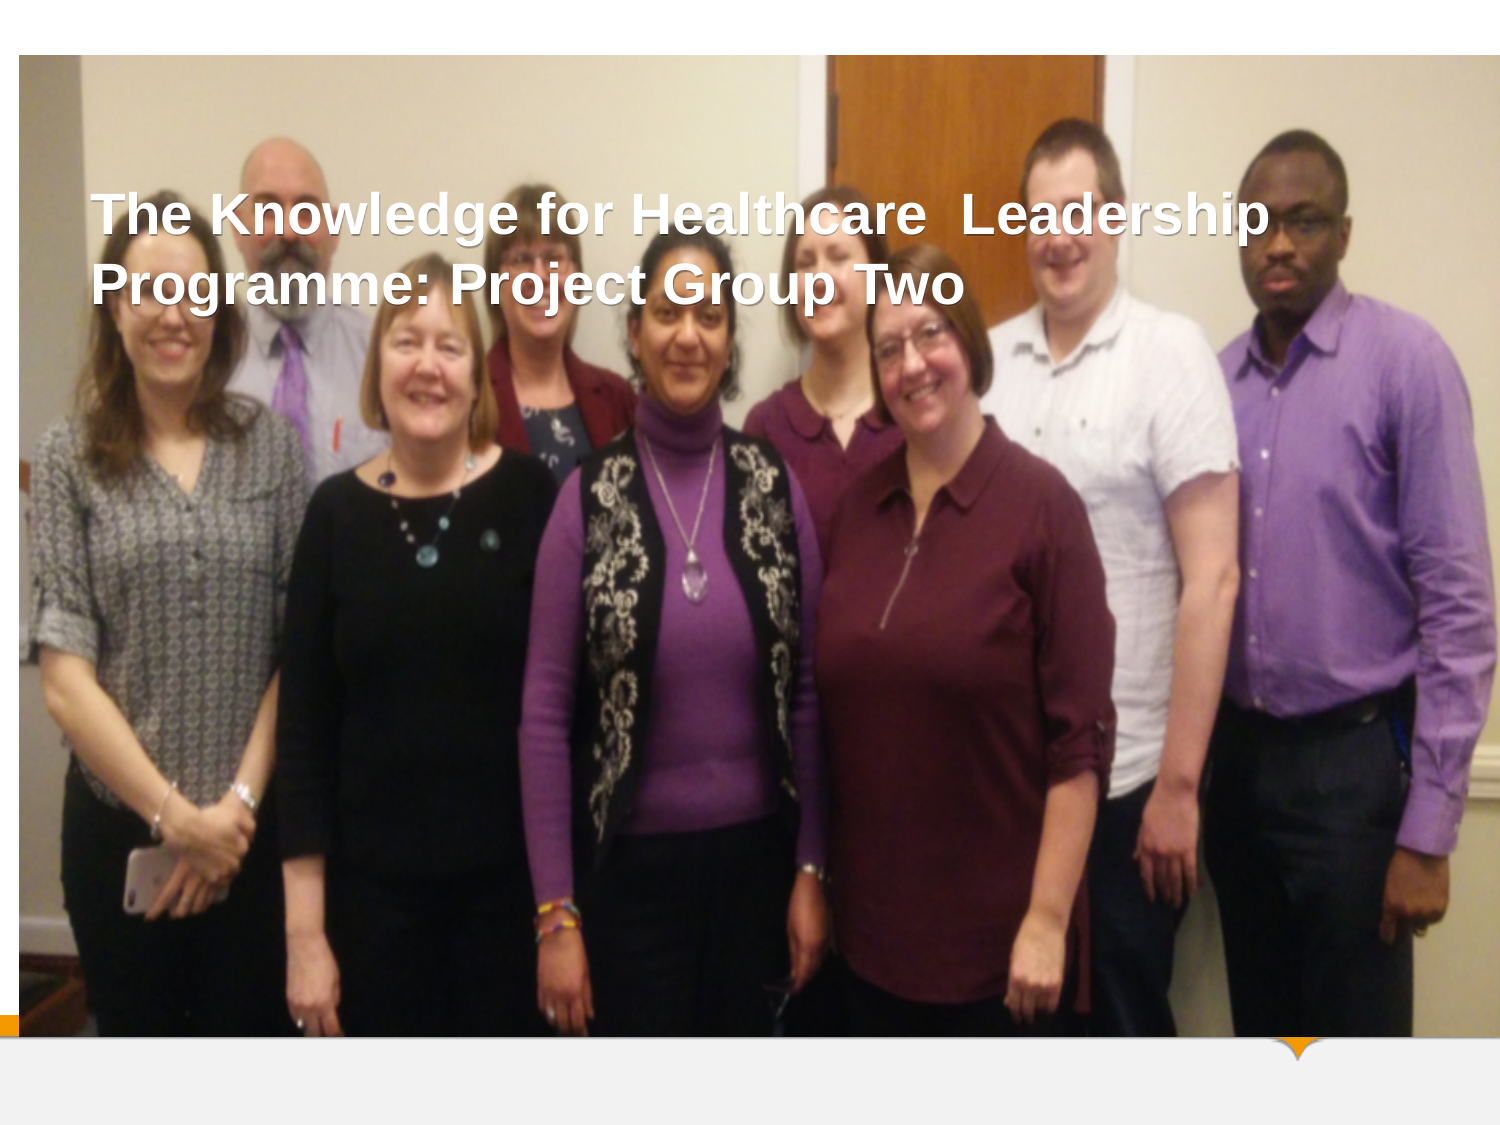

# The Knowledge for Healthcare Leadership Programme: Project Group Two